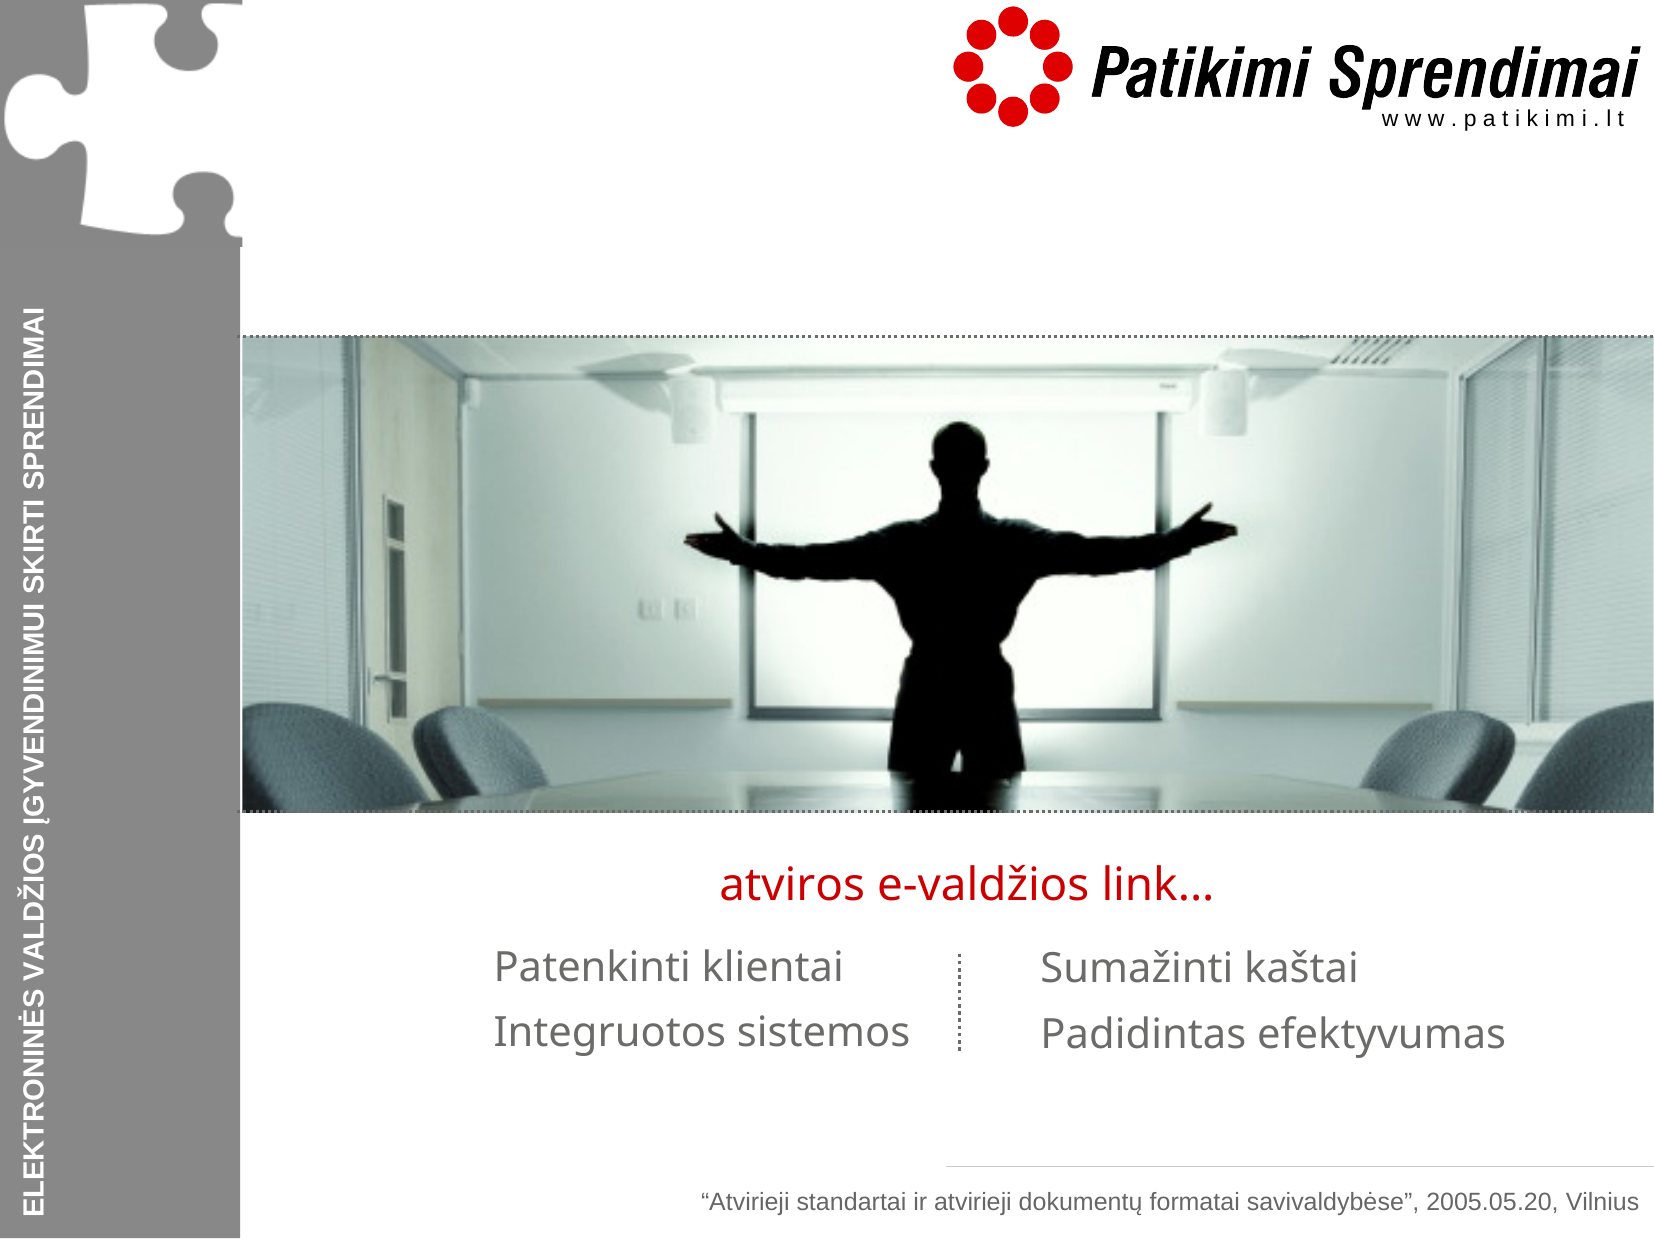

atviros e-valdžios link...
Patenkinti klientai
Integruotos sistemos
Sumažinti kaštai
Padidintas efektyvumas